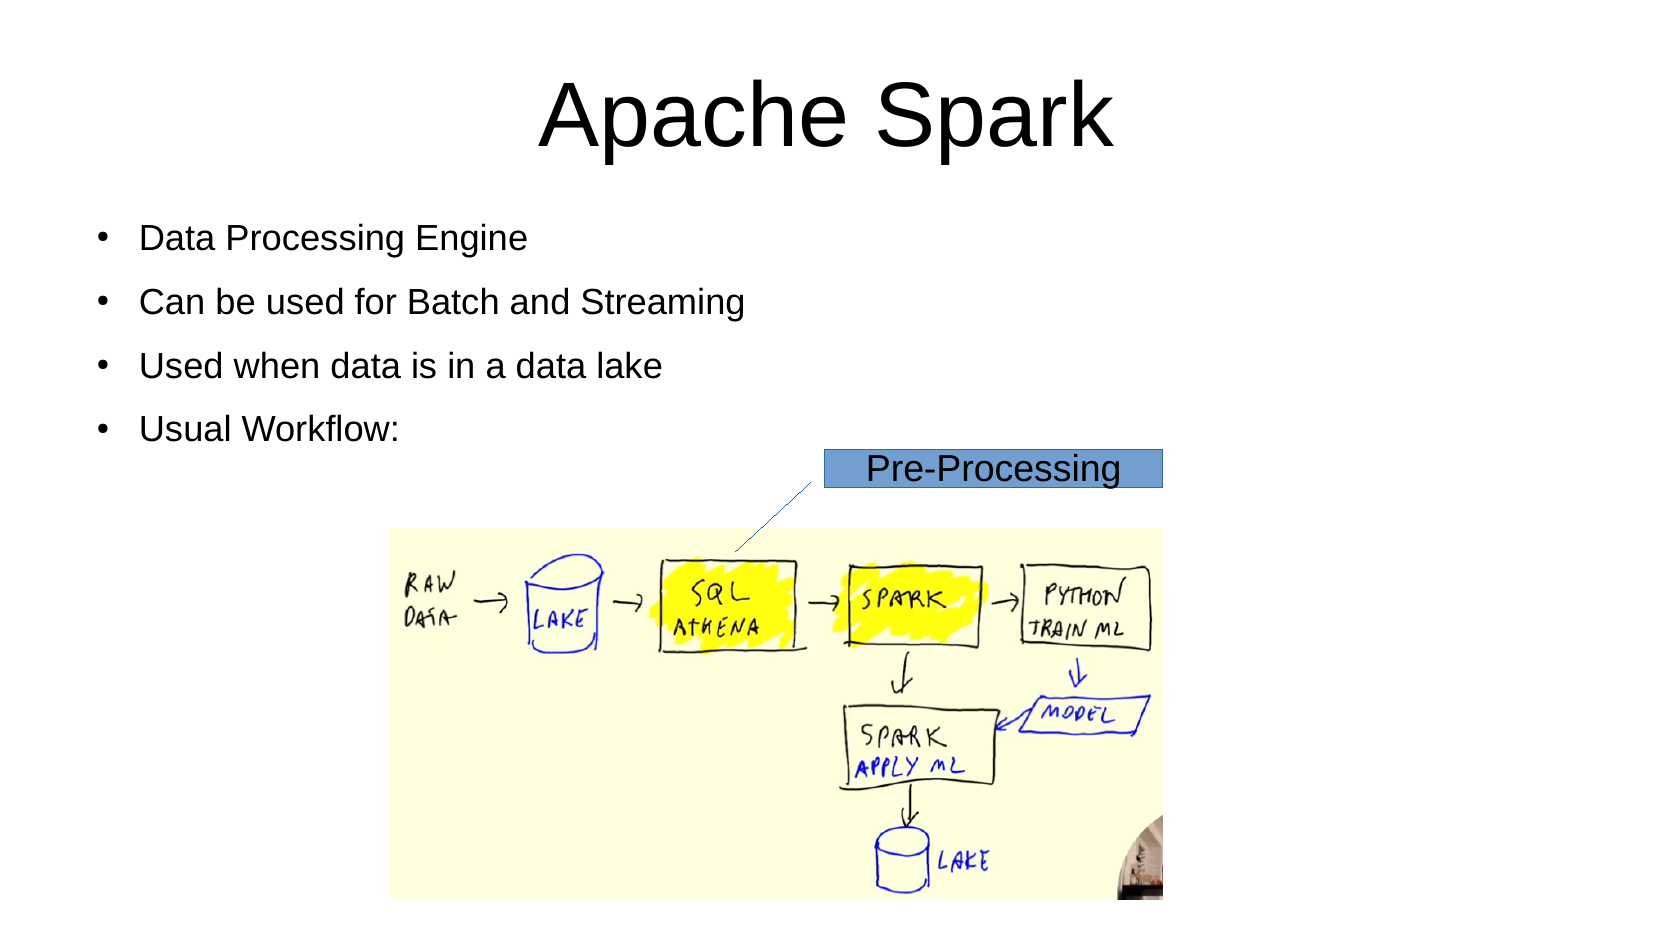

# Apache Spark
Data Processing Engine
Can be used for Batch and Streaming
Used when data is in a data lake
Usual Workflow:
Pre-Processing